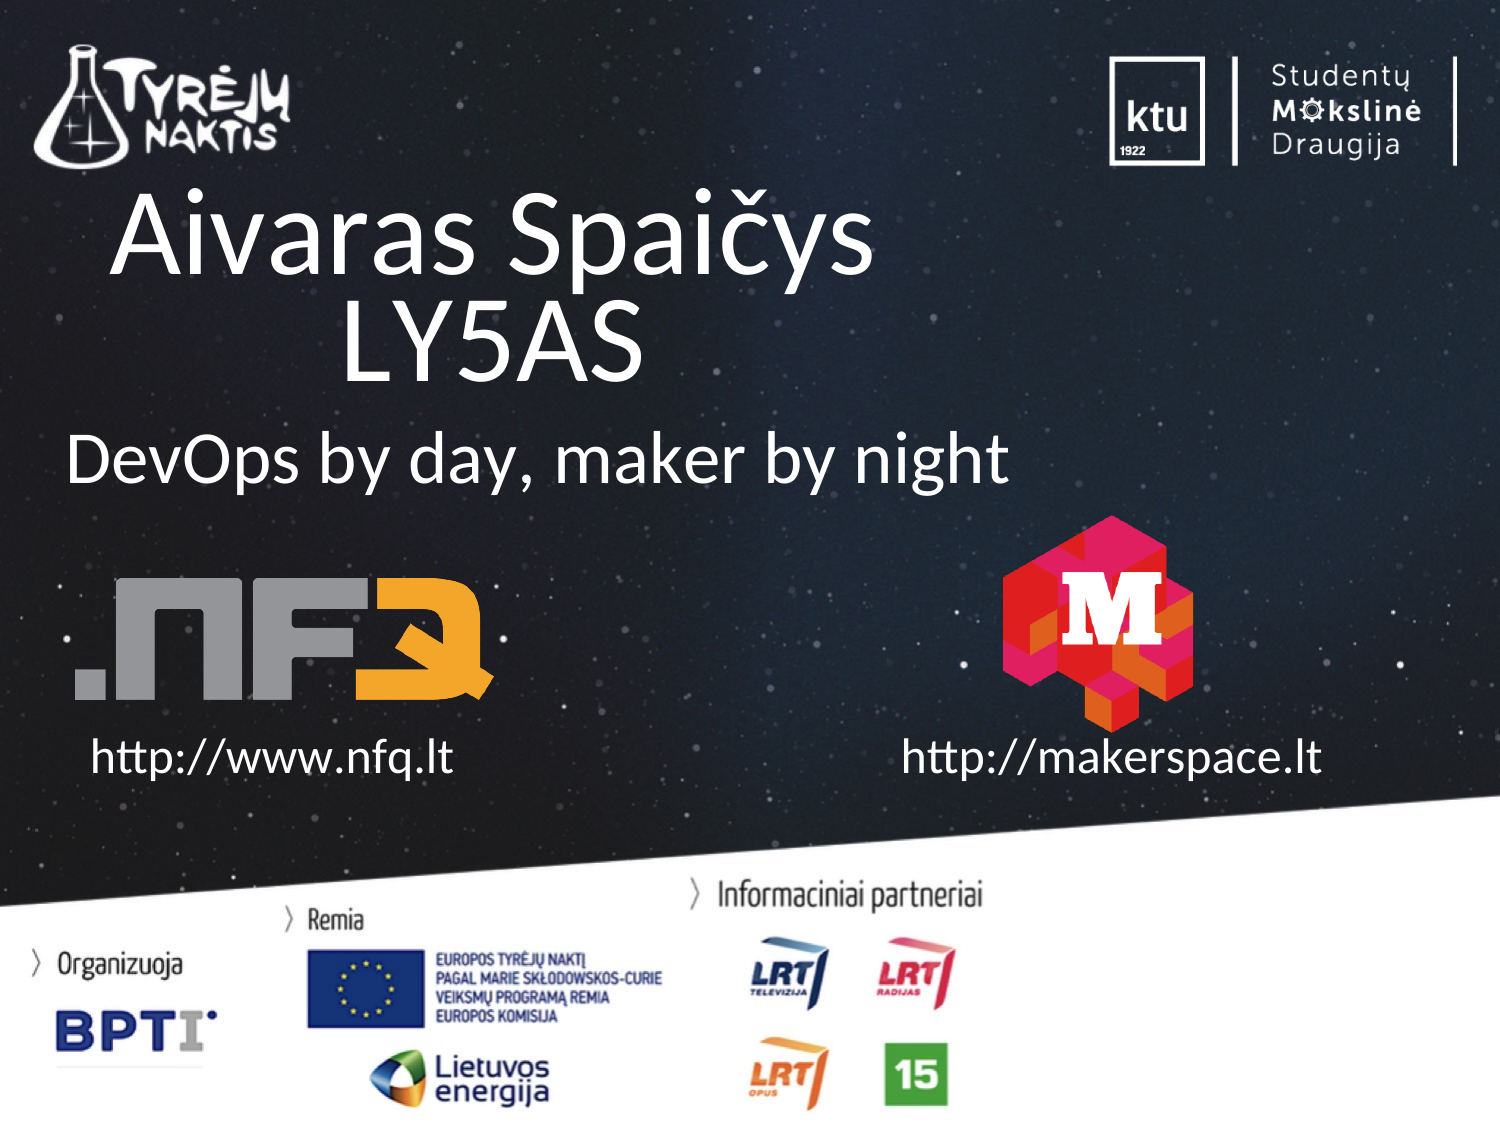

Aivaras Spaičys
LY5AS
#
 DevOps by day, maker by night
http://www.nfq.lt
http://makerspace.lt